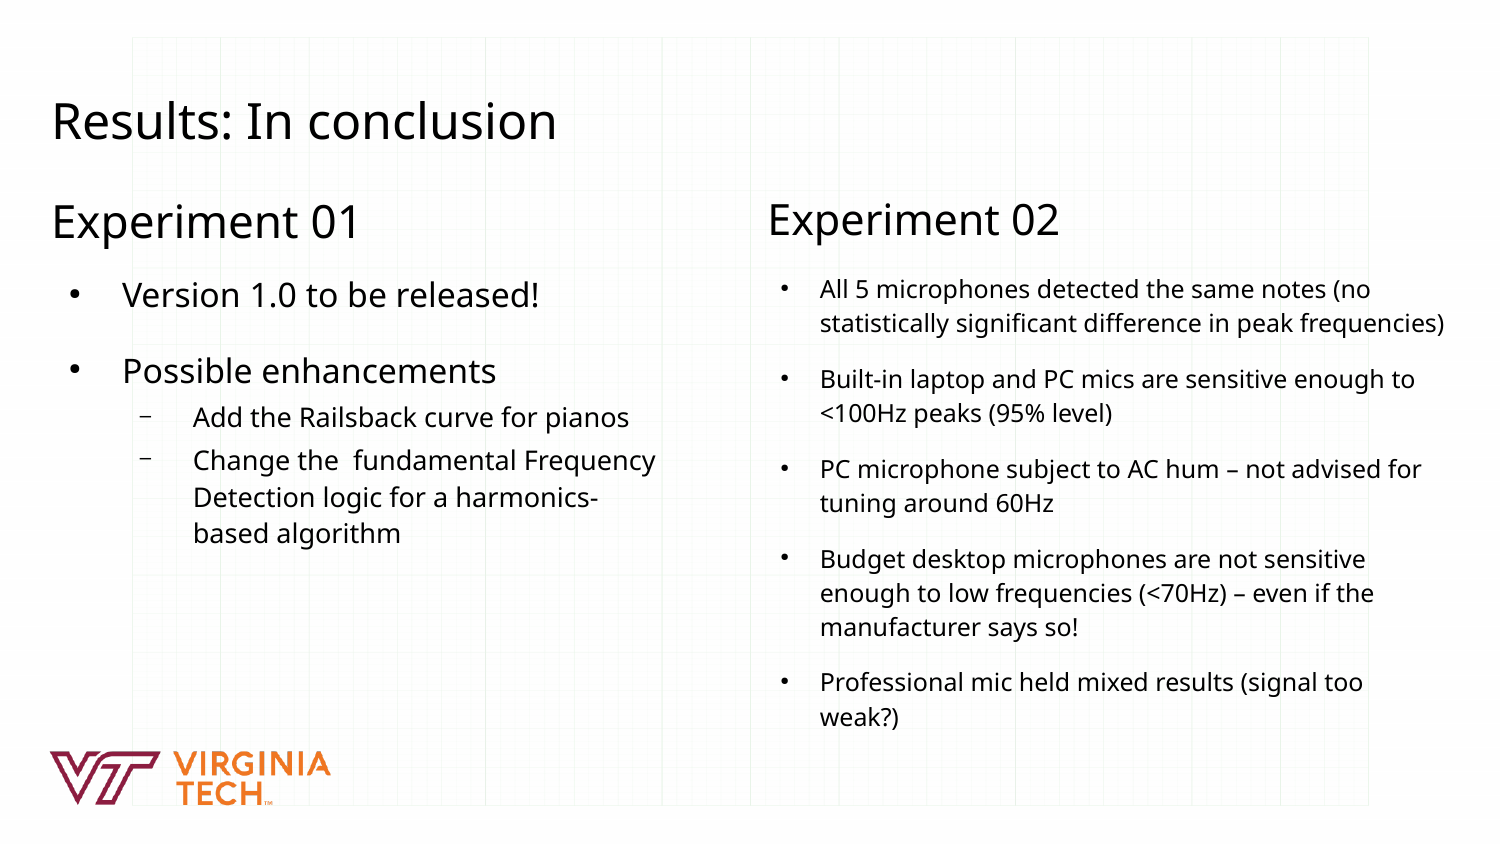

# Results: In conclusion
Experiment 01
Experiment 02
Version 1.0 to be released!
Possible enhancements
Add the Railsback curve for pianos
Change the fundamental Frequency Detection logic for a harmonics- based algorithm
All 5 microphones detected the same notes (no statistically significant difference in peak frequencies)
Built-in laptop and PC mics are sensitive enough to <100Hz peaks (95% level)
PC microphone subject to AC hum – not advised for tuning around 60Hz
Budget desktop microphones are not sensitive enough to low frequencies (<70Hz) – even if the manufacturer says so!
Professional mic held mixed results (signal too weak?)